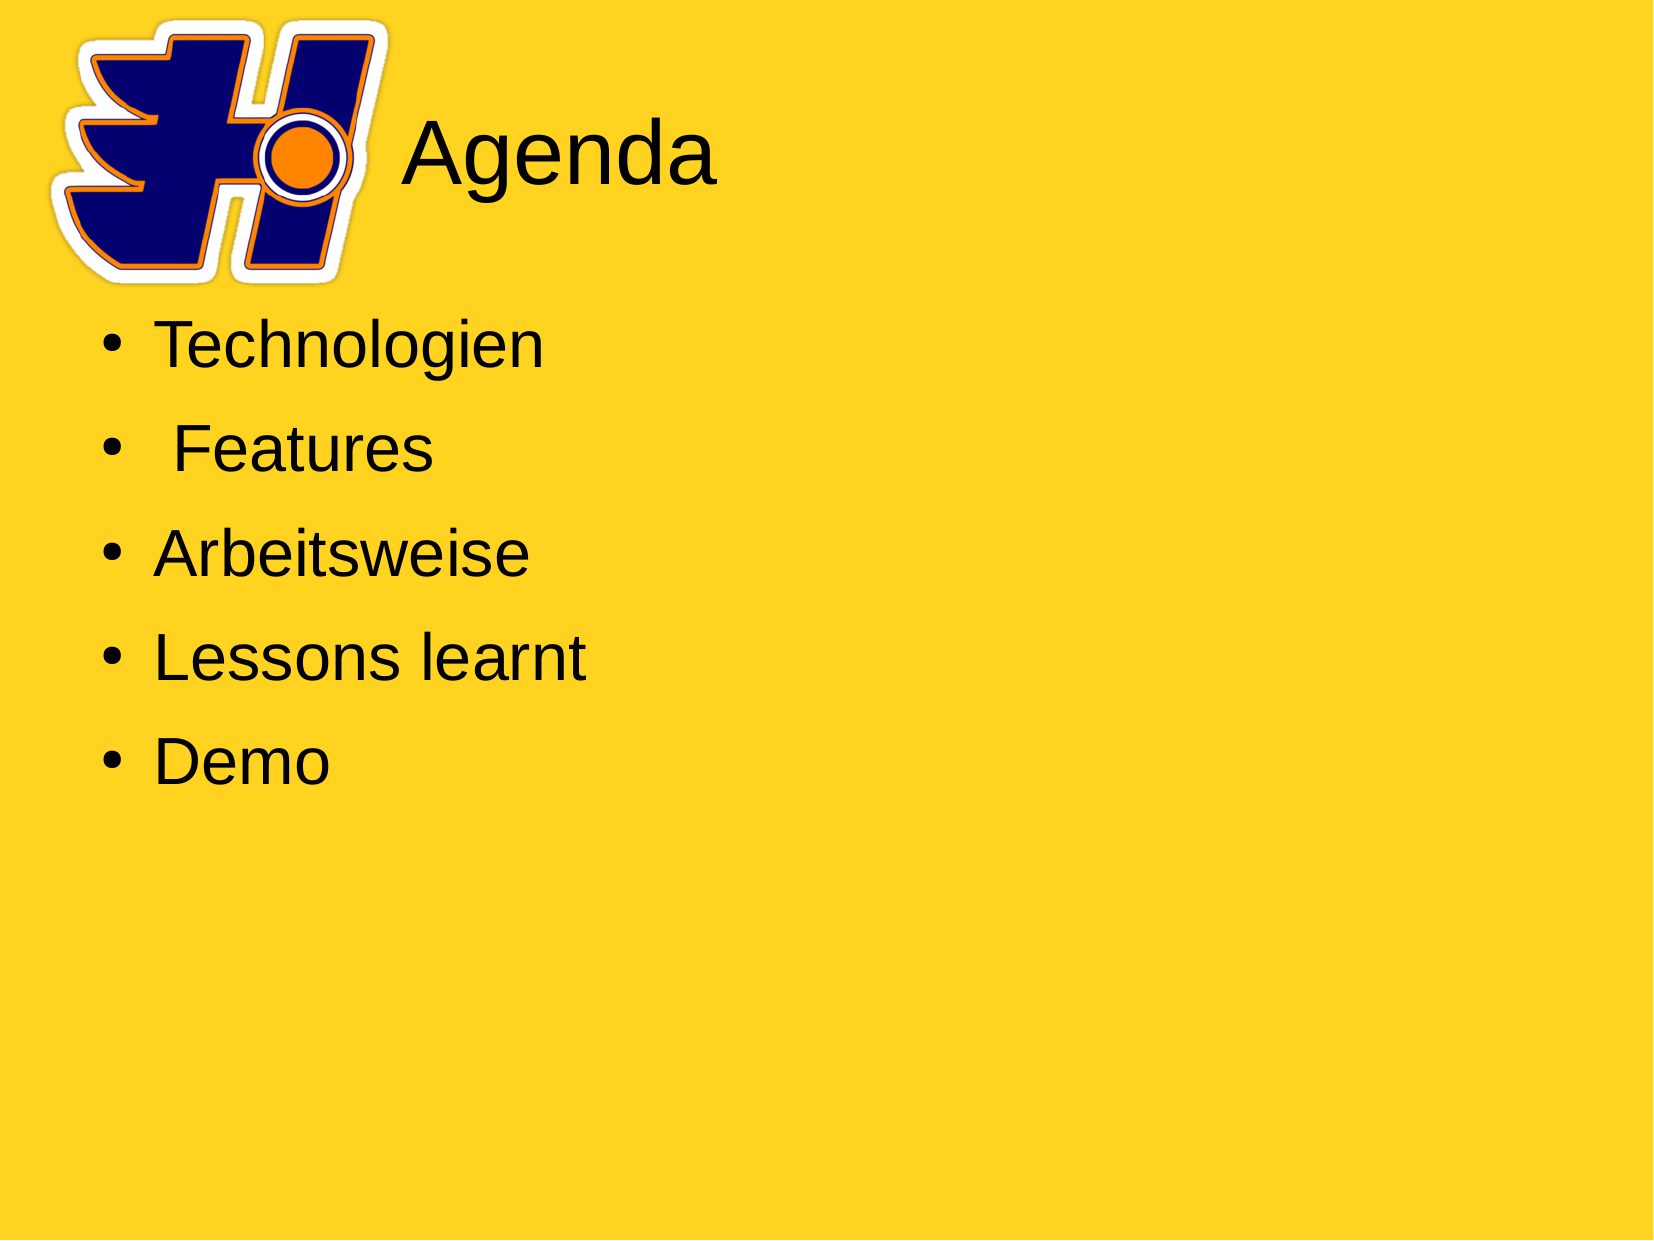

# Agenda
Technologien
 Features
Arbeitsweise
Lessons learnt
Demo